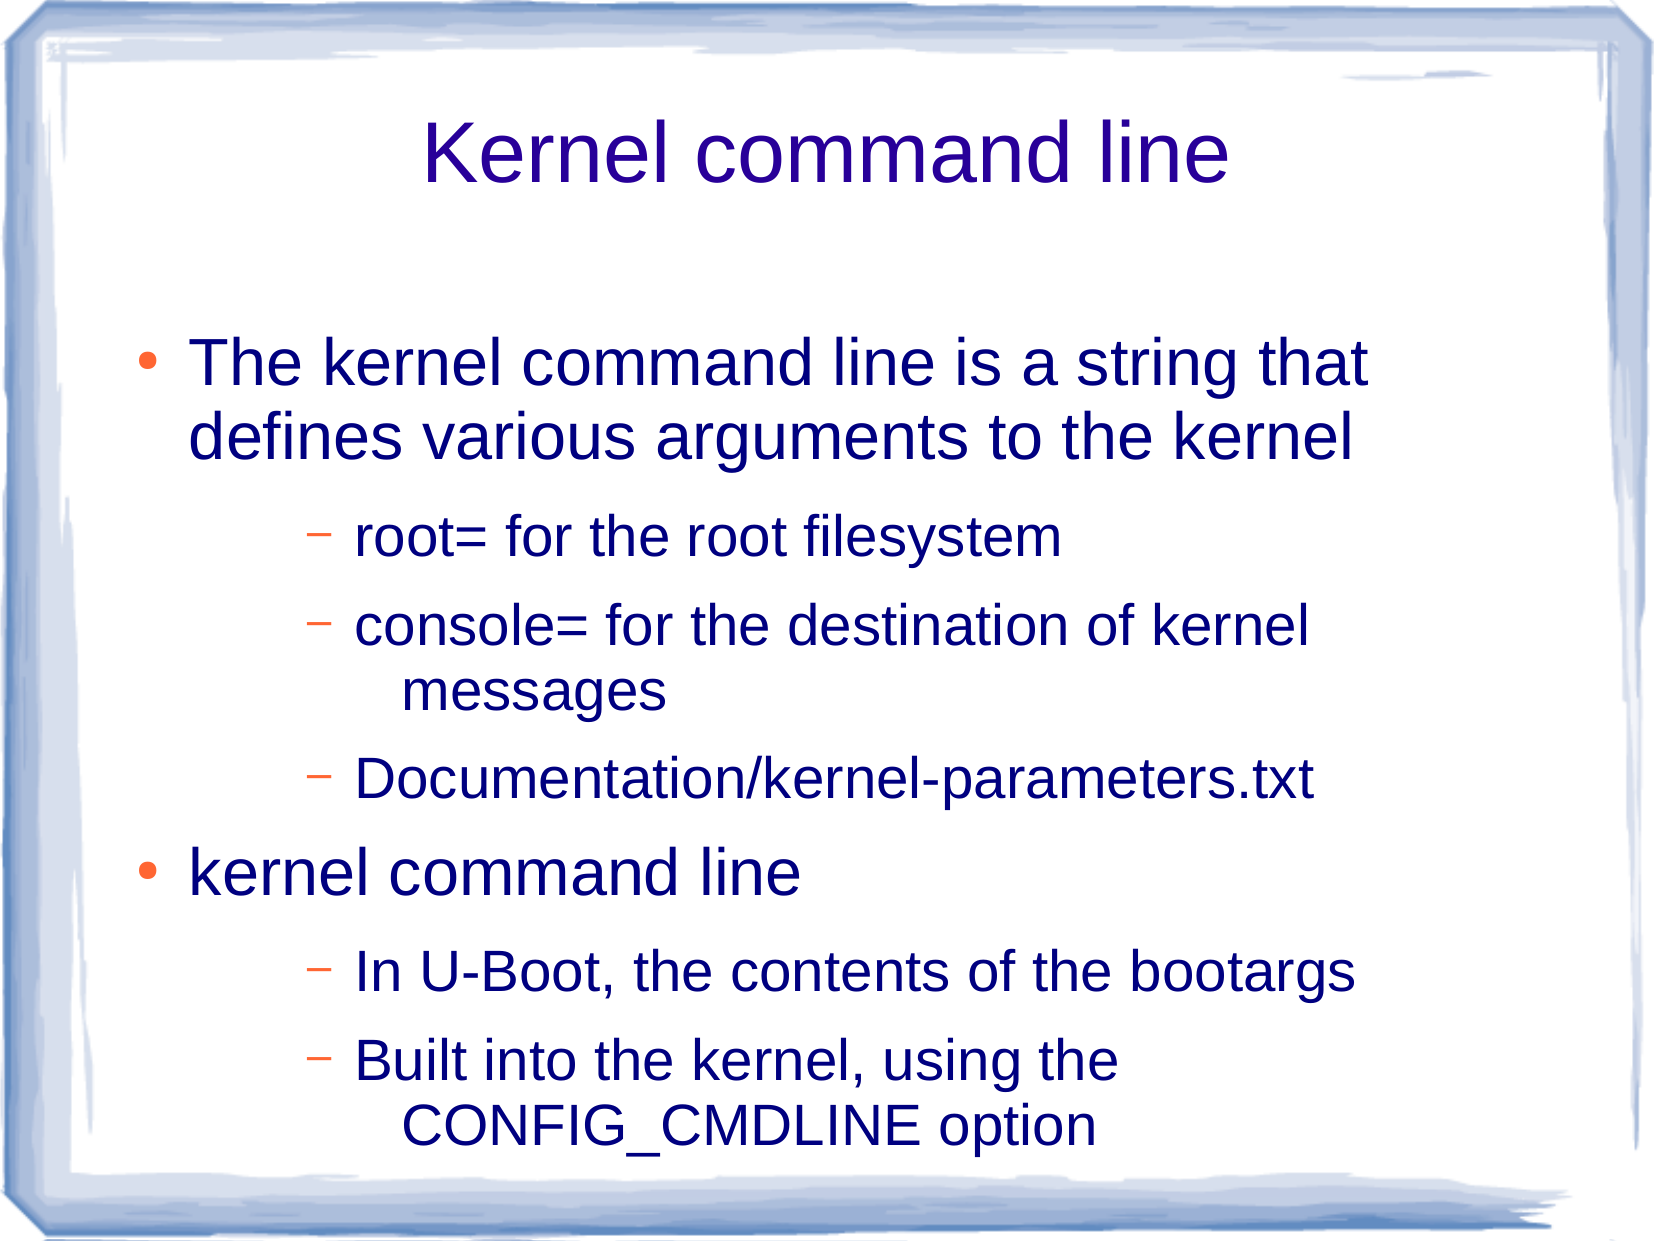

# Kernel command line
The kernel command line is a string that defines various arguments to the kernel
root= for the root filesystem
console= for the destination of kernel messages
Documentation/kernel-parameters.txt
kernel command line
In U-Boot, the contents of the bootargs
Built into the kernel, using the CONFIG_CMDLINE option